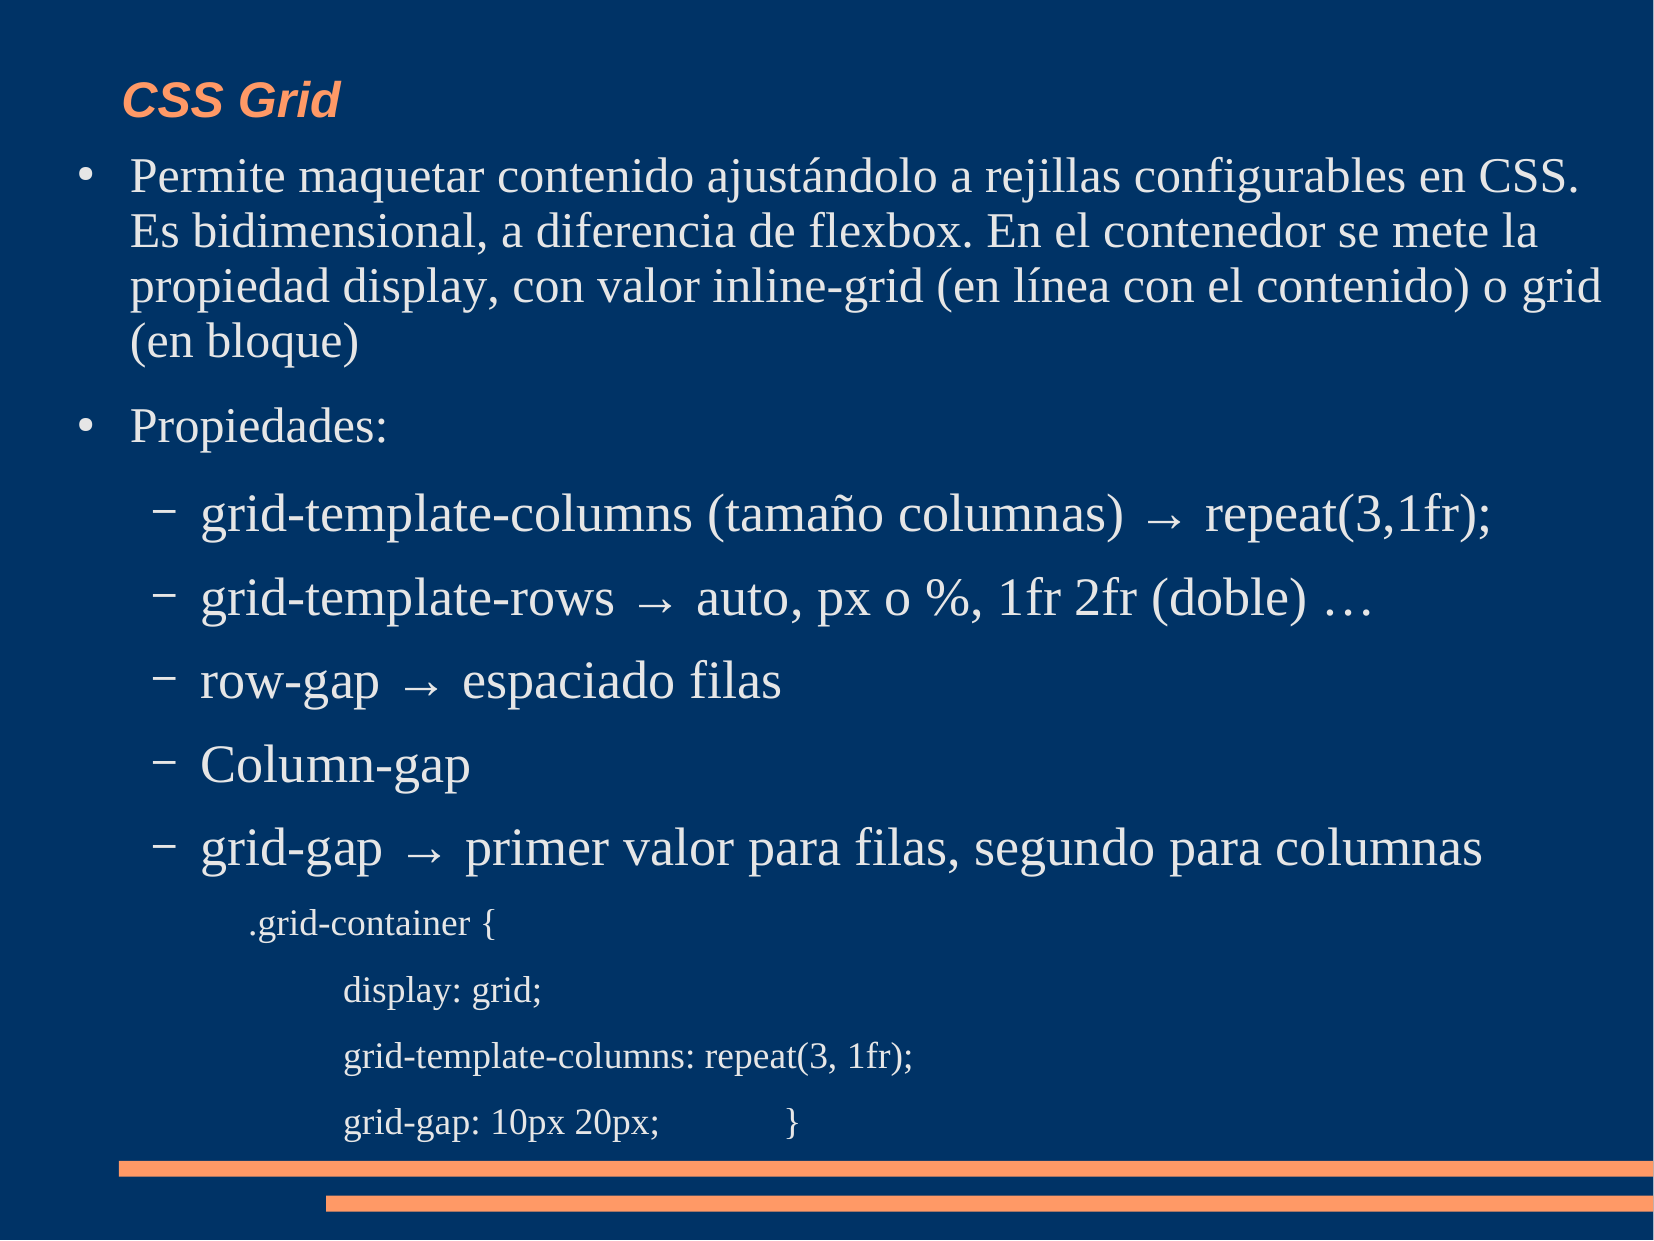

# CSS Grid
Permite maquetar contenido ajustándolo a rejillas configurables en CSS. Es bidimensional, a diferencia de flexbox. En el contenedor se mete la propiedad display, con valor inline-grid (en línea con el contenido) o grid (en bloque)
Propiedades:
grid-template-columns (tamaño columnas) → repeat(3,1fr);
grid-template-rows → auto, px o %, 1fr 2fr (doble) …
row-gap → espaciado filas
Column-gap
grid-gap → primer valor para filas, segundo para columnas
.grid-container {
 display: grid;
 grid-template-columns: repeat(3, 1fr);
 grid-gap: 10px 20px; }